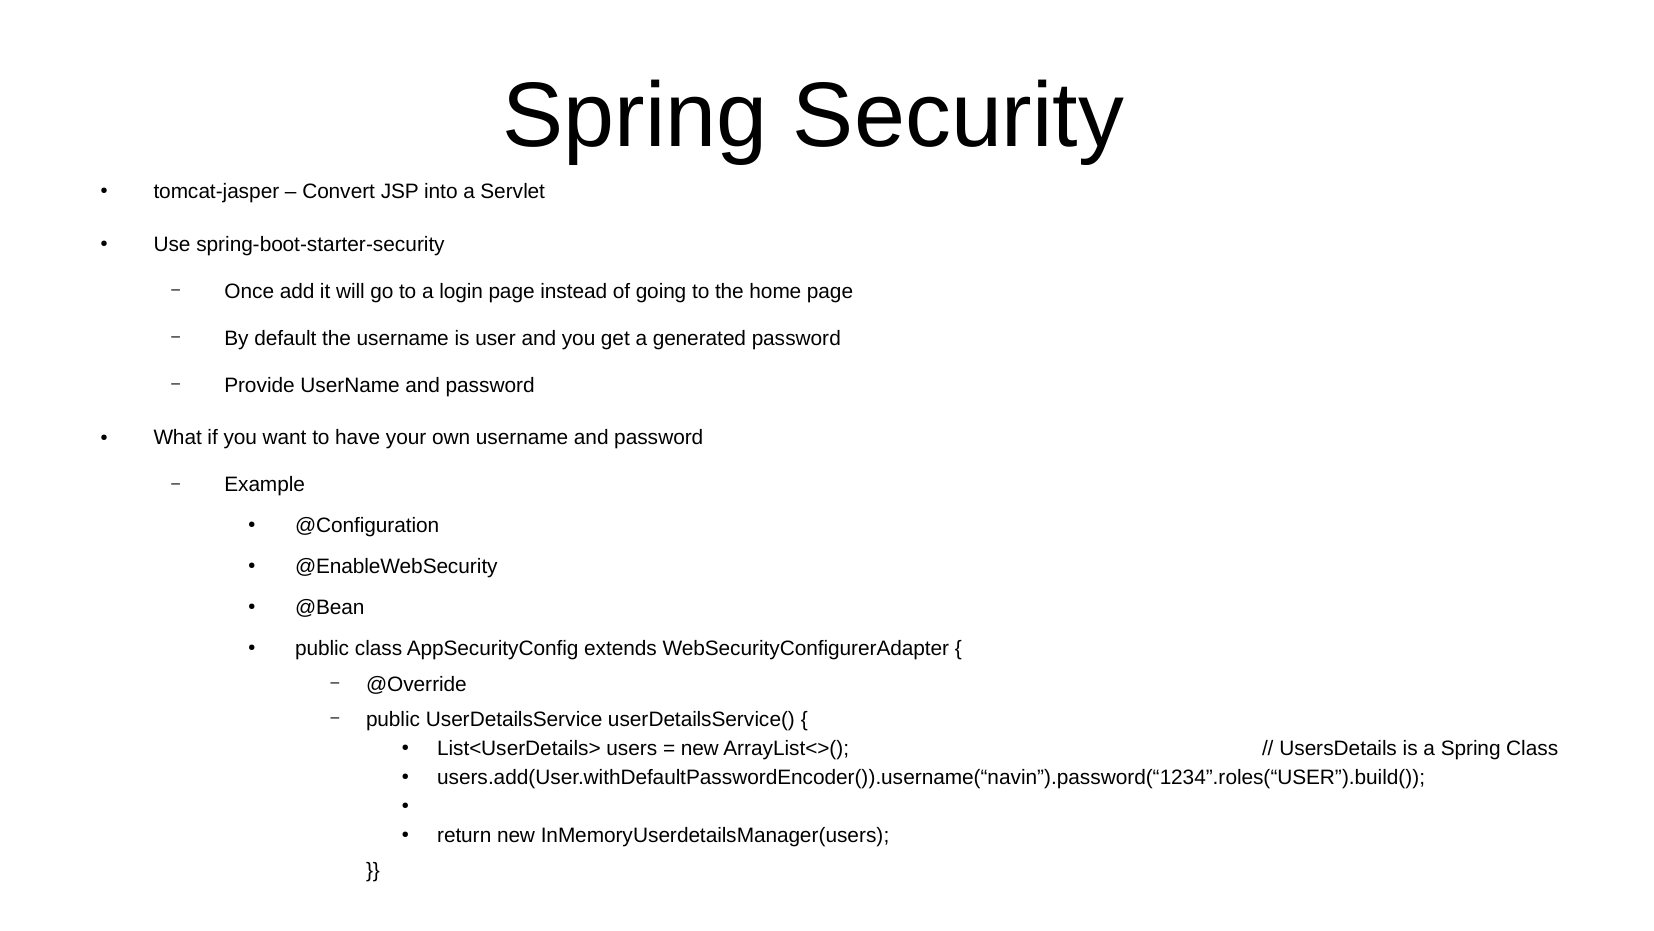

# Spring Security
tomcat-jasper – Convert JSP into a Servlet
Use spring-boot-starter-security
Once add it will go to a login page instead of going to the home page
By default the username is user and you get a generated password
Provide UserName and password
What if you want to have your own username and password
Example
@Configuration
@EnableWebSecurity
@Bean
public class AppSecurityConfig extends WebSecurityConfigurerAdapter {
@Override
public UserDetailsService userDetailsService() {
List<UserDetails> users = new ArrayList<>(); 						// UsersDetails is a Spring Class
users.add(User.withDefaultPasswordEncoder()).username(“navin”).password(“1234”.roles(“USER”).build());
return new InMemoryUserdetailsManager(users);
}}